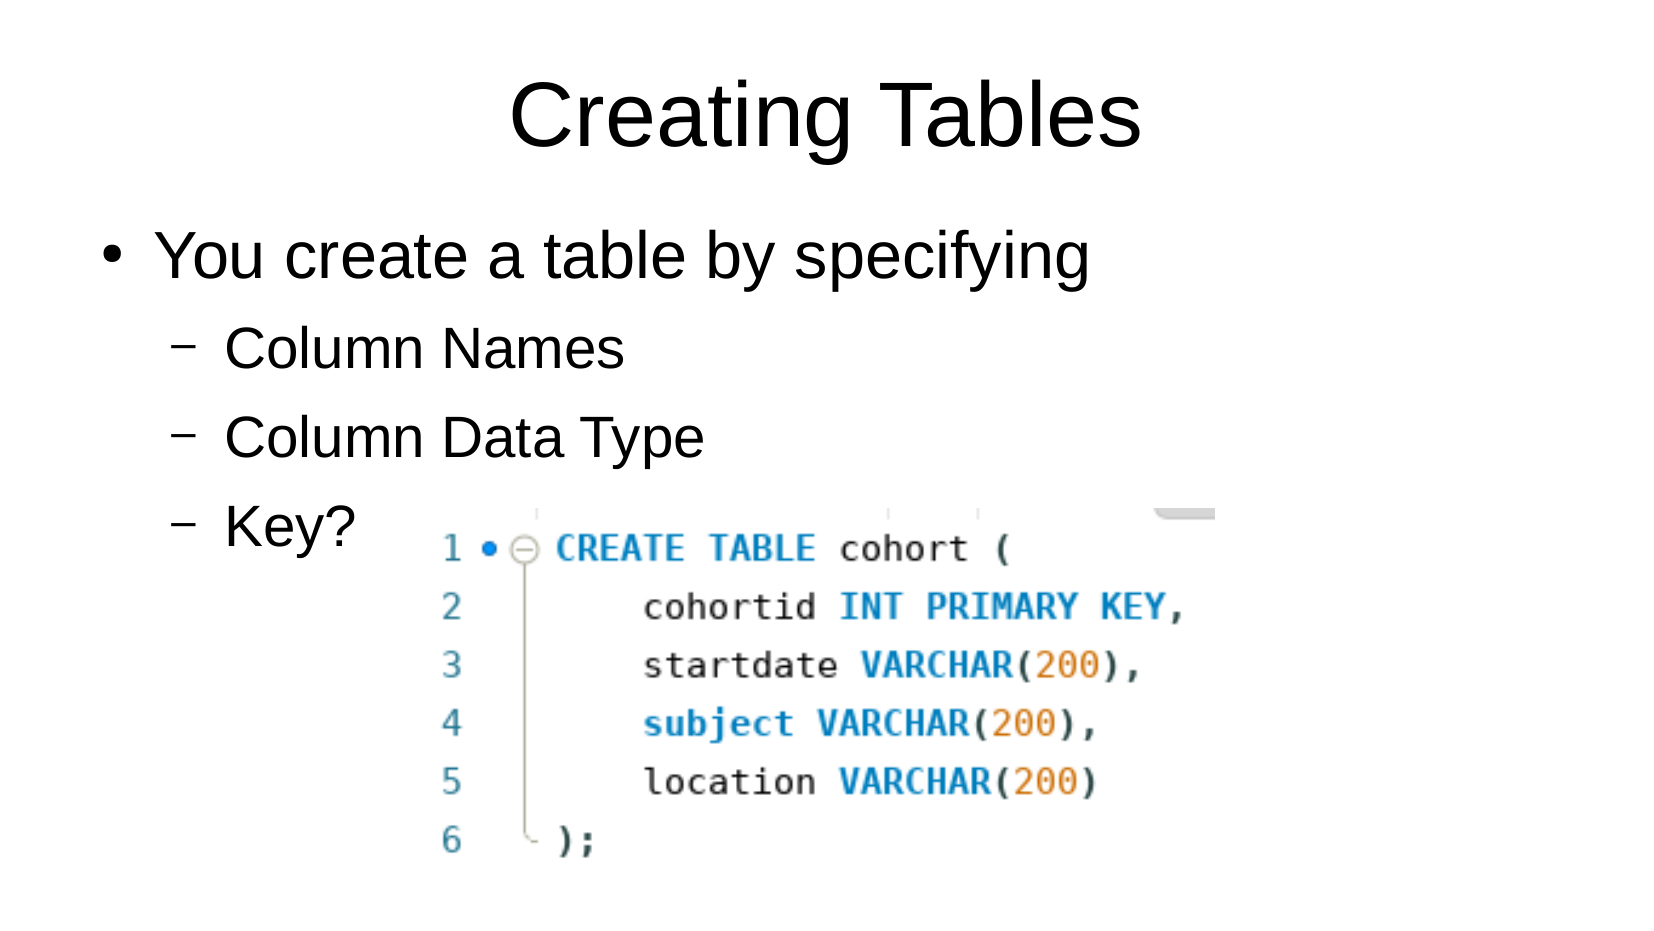

# Creating Tables
You create a table by specifying
Column Names
Column Data Type
Key?